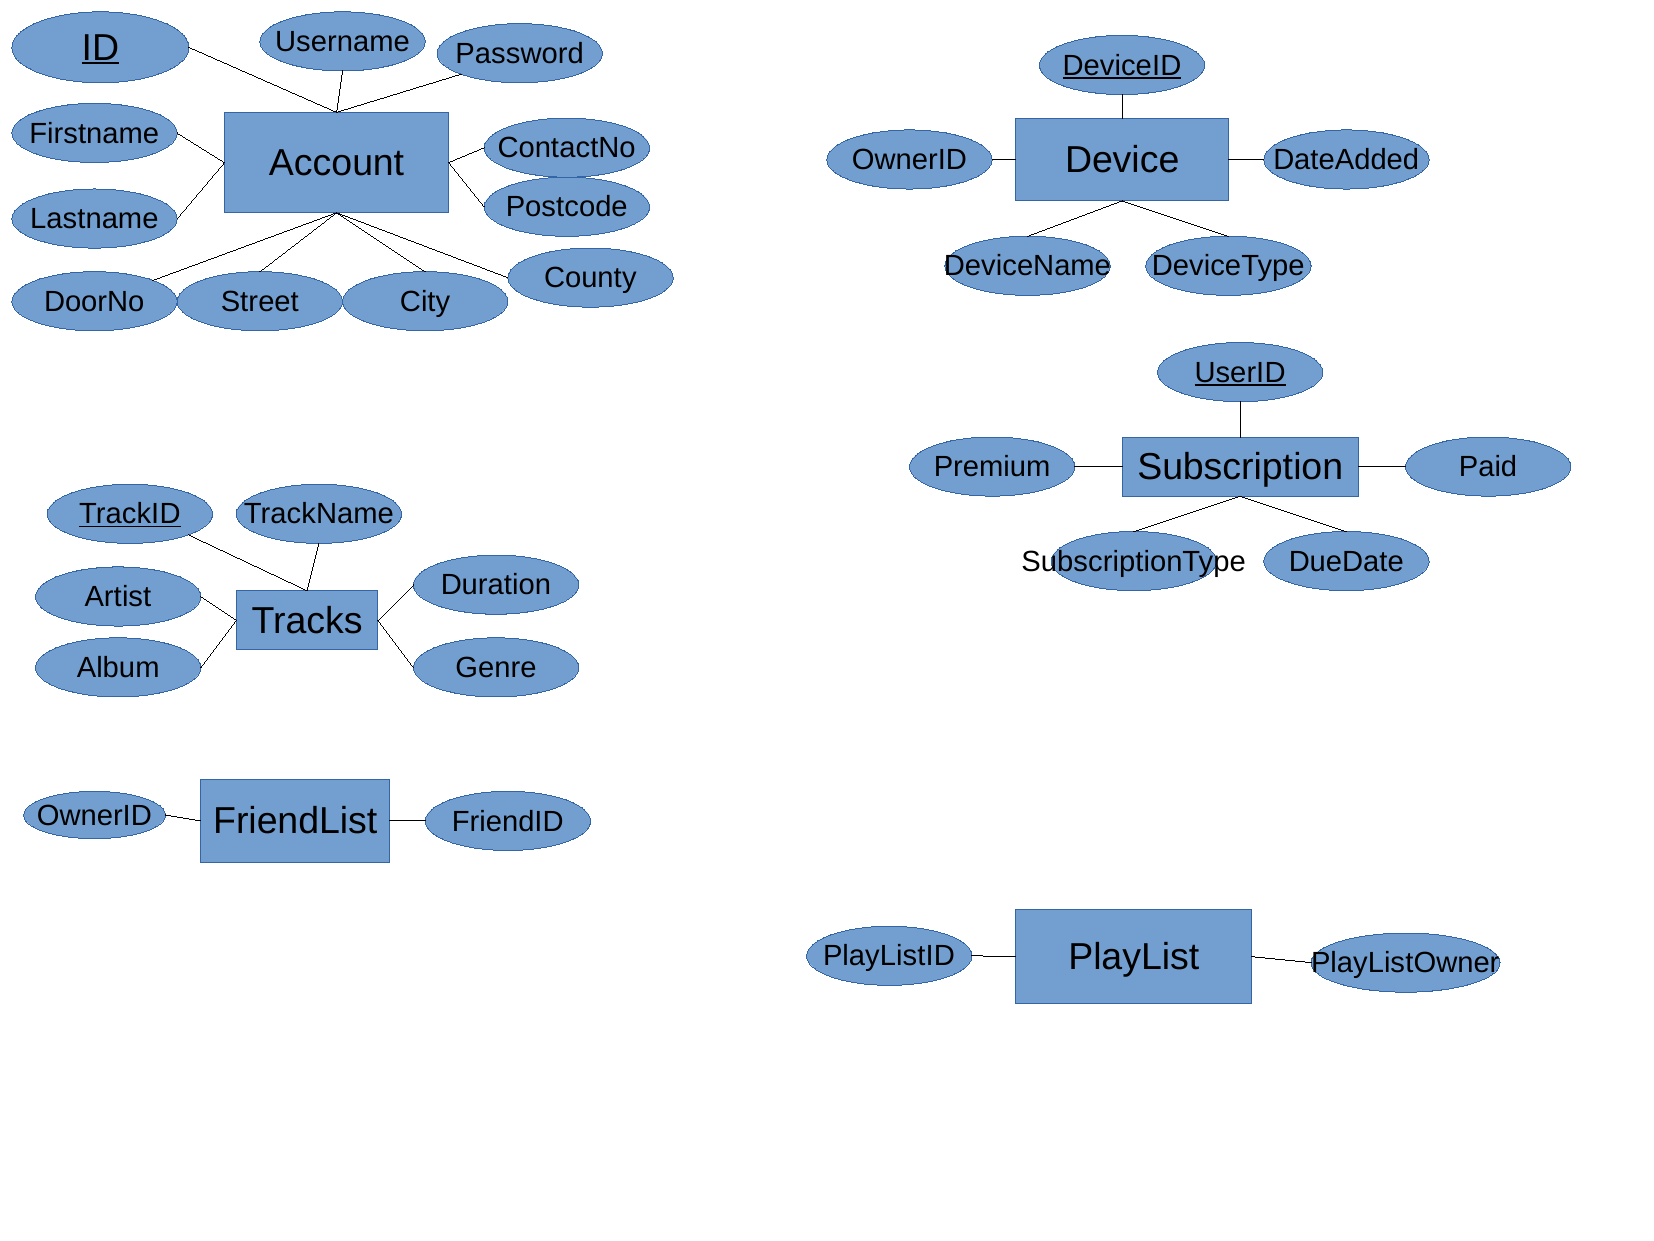

ID
Username
Password
DeviceID
Firstname
Account
ContactNo
Device
OwnerID
DateAdded
Postcode
Lastname
DeviceName
DeviceType
County
DoorNo
Street
City
UserID
Premium
Subscription
Paid
TrackID
TrackName
SubscriptionType
DueDate
Duration
Artist
Tracks
Album
Genre
FriendList
OwnerID
FriendID
PlayList
PlayListID
PlayListOwner